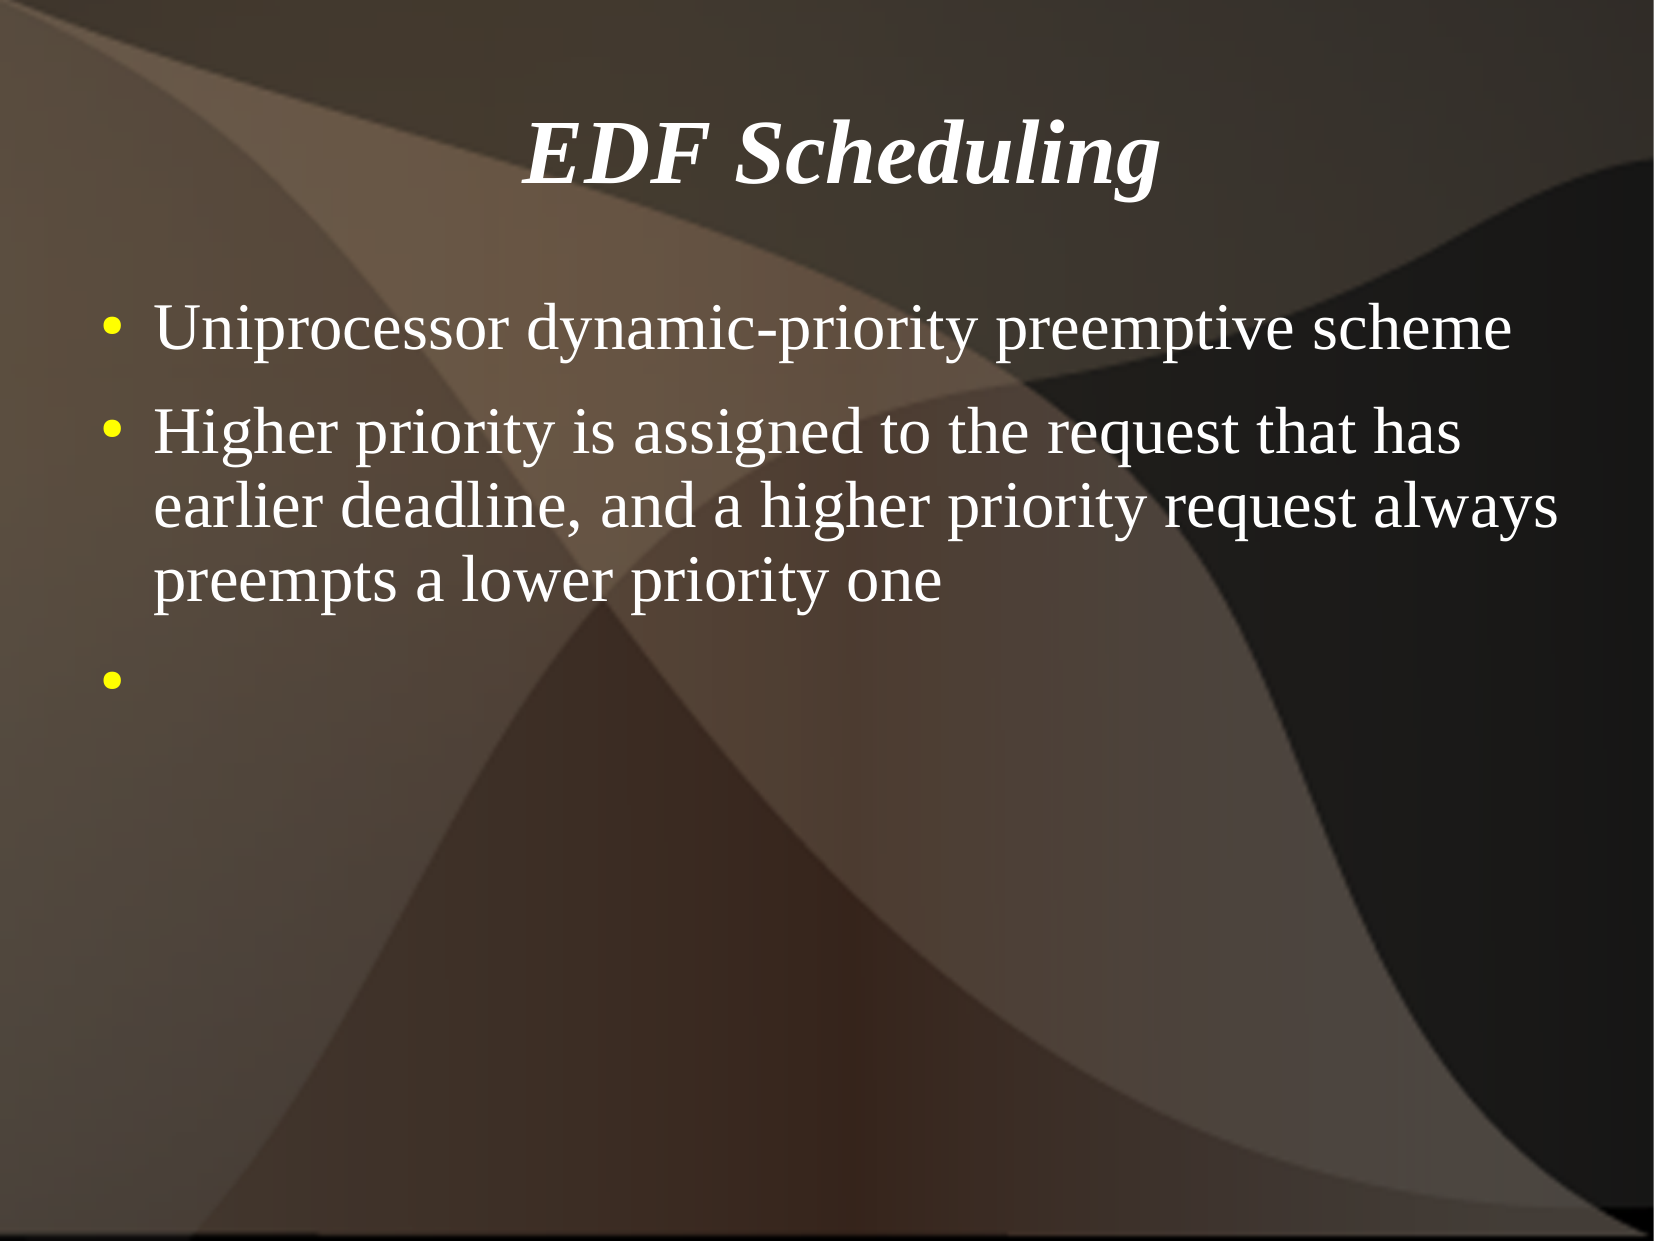

# EDF Scheduling
Uniprocessor dynamic-priority preemptive scheme
Higher priority is assigned to the request that has earlier deadline, and a higher priority request always preempts a lower priority one